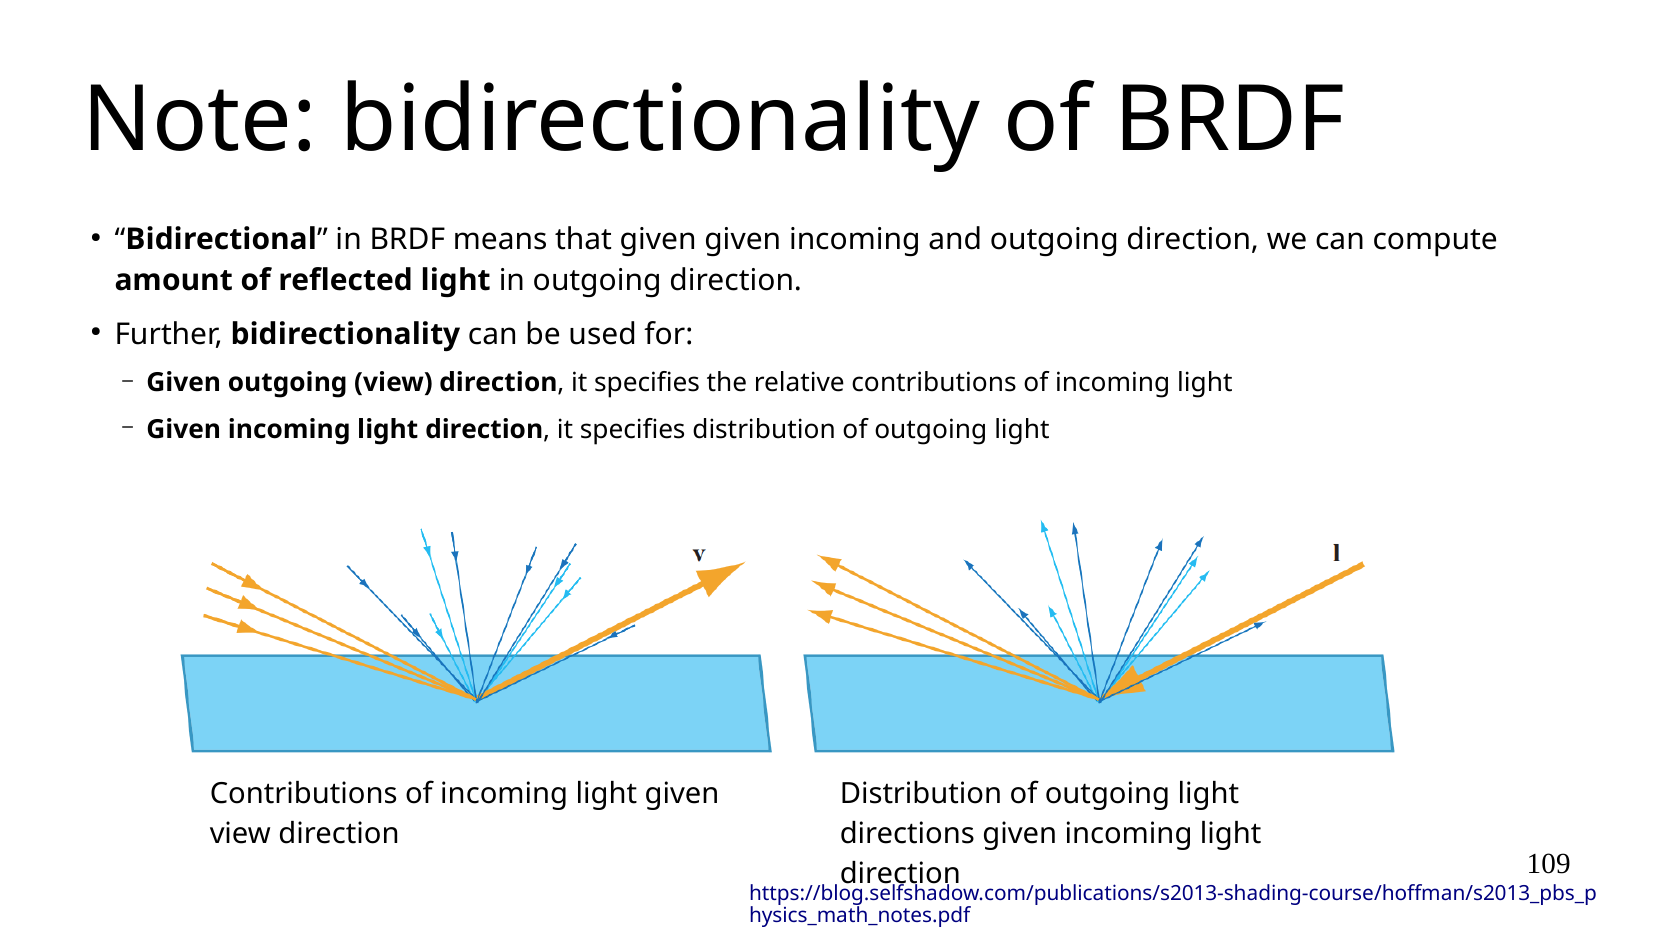

# Note: bidirectionality of BRDF
“Bidirectional” in BRDF means that given given incoming and outgoing direction, we can compute amount of reflected light in outgoing direction.
Further, bidirectionality can be used for:
Given outgoing (view) direction, it specifies the relative contributions of incoming light
Given incoming light direction, it specifies distribution of outgoing light
Contributions of incoming light given view direction
Distribution of outgoing light directions given incoming light direction
109
https://blog.selfshadow.com/publications/s2013-shading-course/hoffman/s2013_pbs_physics_math_notes.pdf